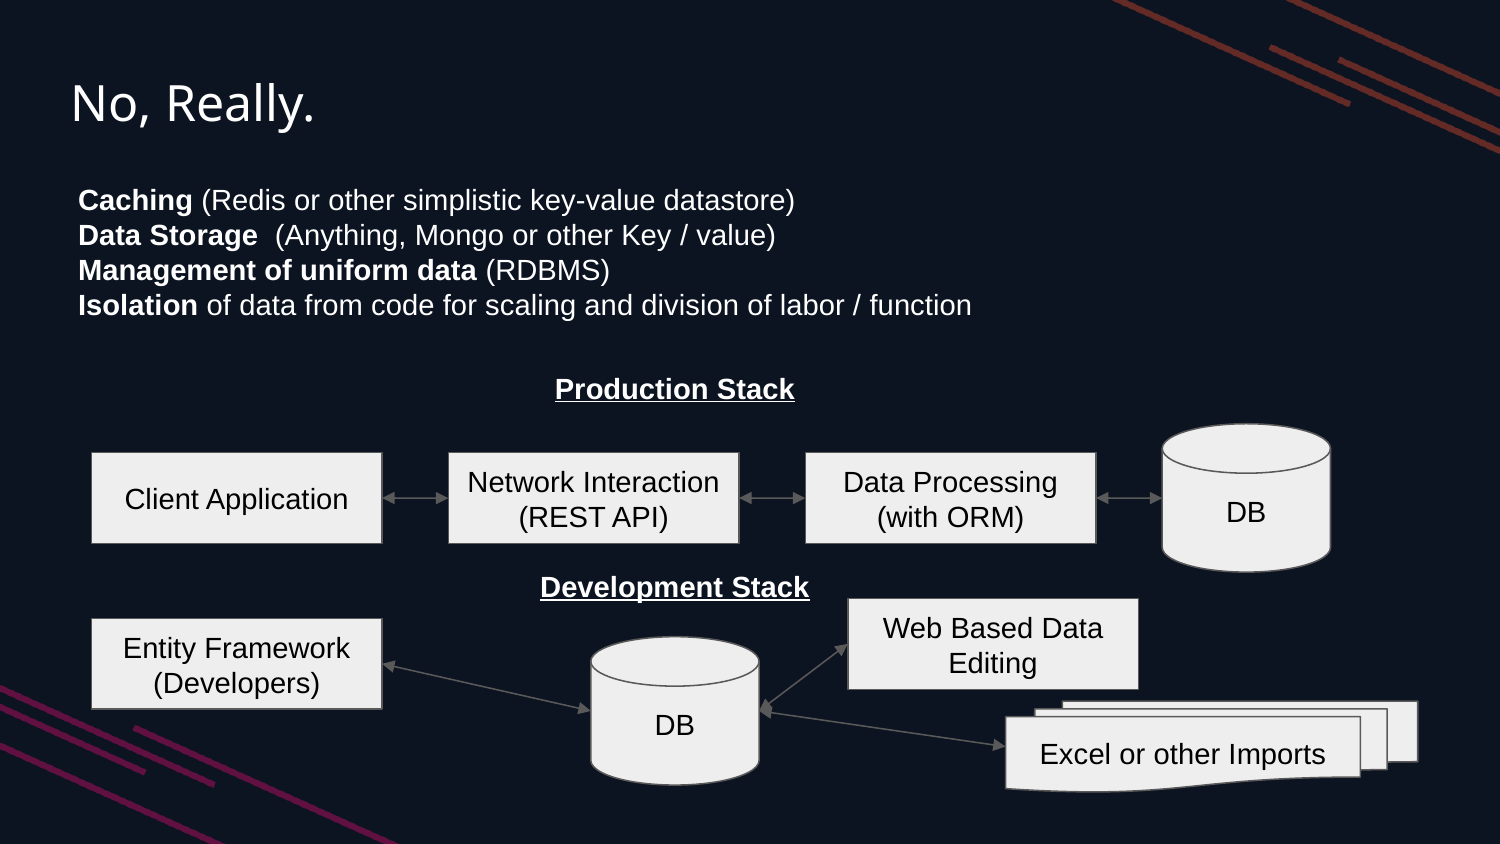

No, Really.
Caching (Redis or other simplistic key-value datastore)
Data Storage (Anything, Mongo or other Key / value)
Management of uniform data (RDBMS)
Isolation of data from code for scaling and division of labor / function
Production Stack
DB
Client Application
Network Interaction (REST API)
Data Processing (with ORM)
Development Stack
Web Based Data Editing
Entity Framework (Developers)
DB
Excel or other Imports